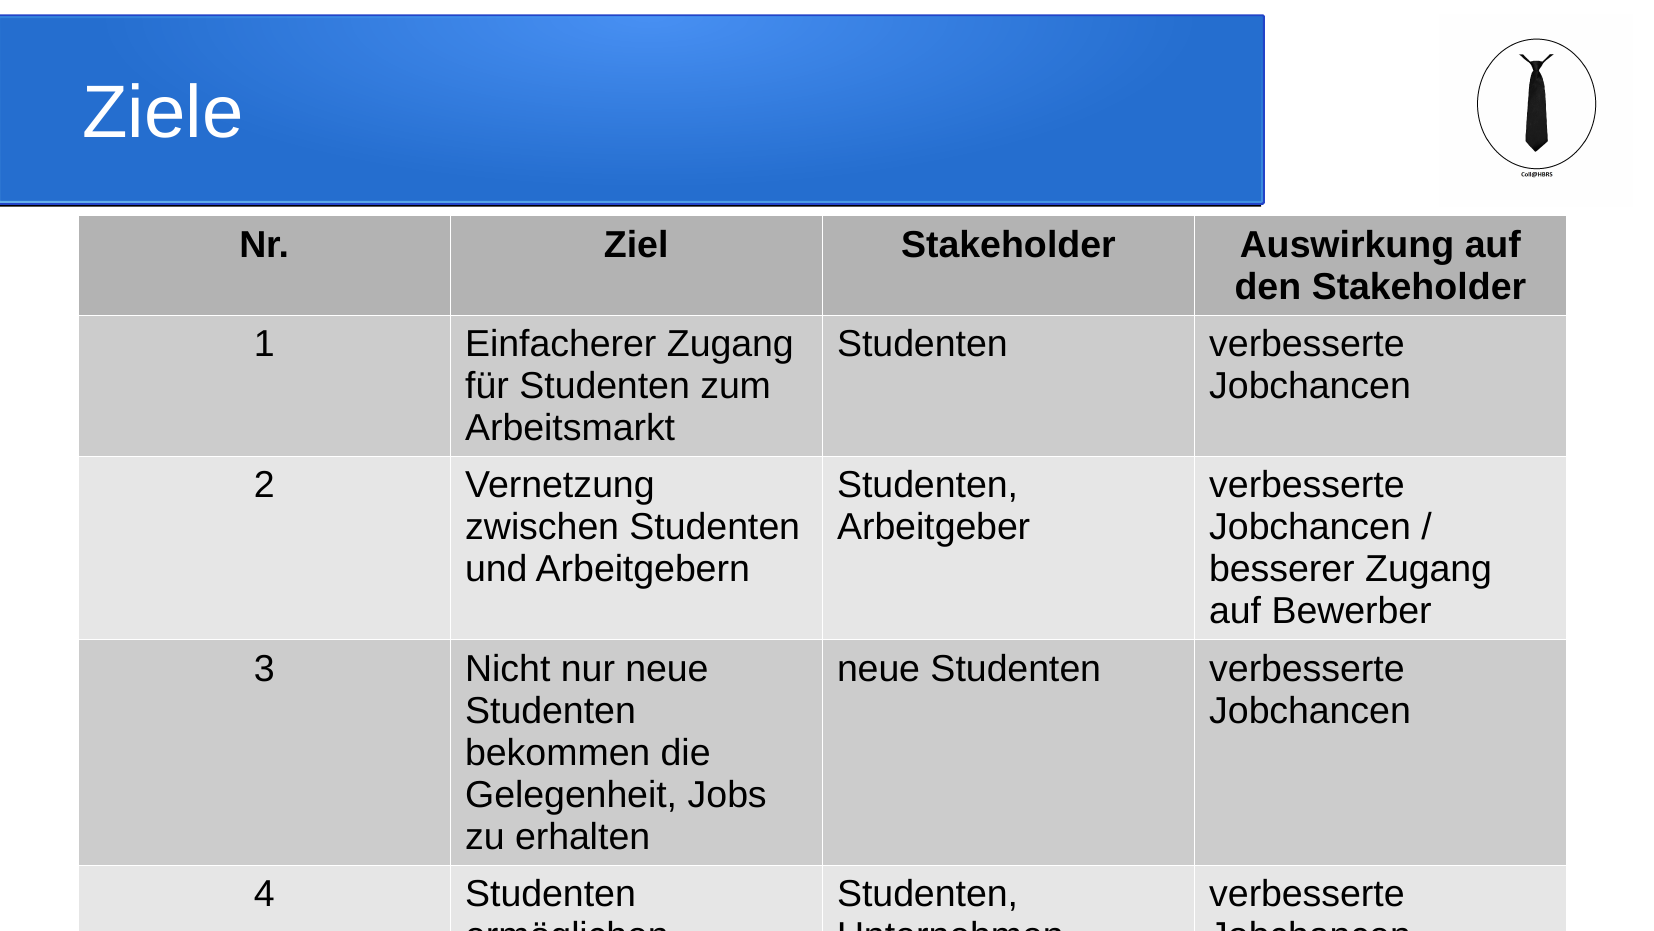

# Ziele
| Nr. | Ziel | Stakeholder | Auswirkung auf den Stakeholder |
| --- | --- | --- | --- |
| 1 | Einfacherer Zugang für Studenten zum Arbeitsmarkt | Studenten | verbesserte Jobchancen |
| 2 | Vernetzung zwischen Studenten und Arbeitgebern | Studenten, Arbeitgeber | verbesserte Jobchancen / besserer Zugang auf Bewerber |
| 3 | Nicht nur neue Studenten bekommen die Gelegenheit, Jobs zu erhalten | neue Studenten | verbesserte Jobchancen |
| 4 | Studenten ermöglichen, Ansprechpartner aus Unternehmen für zukünftige Festanstellungen und Praktika zu gewinnen | Studenten, Unternehmen | verbesserte Jobchancen |